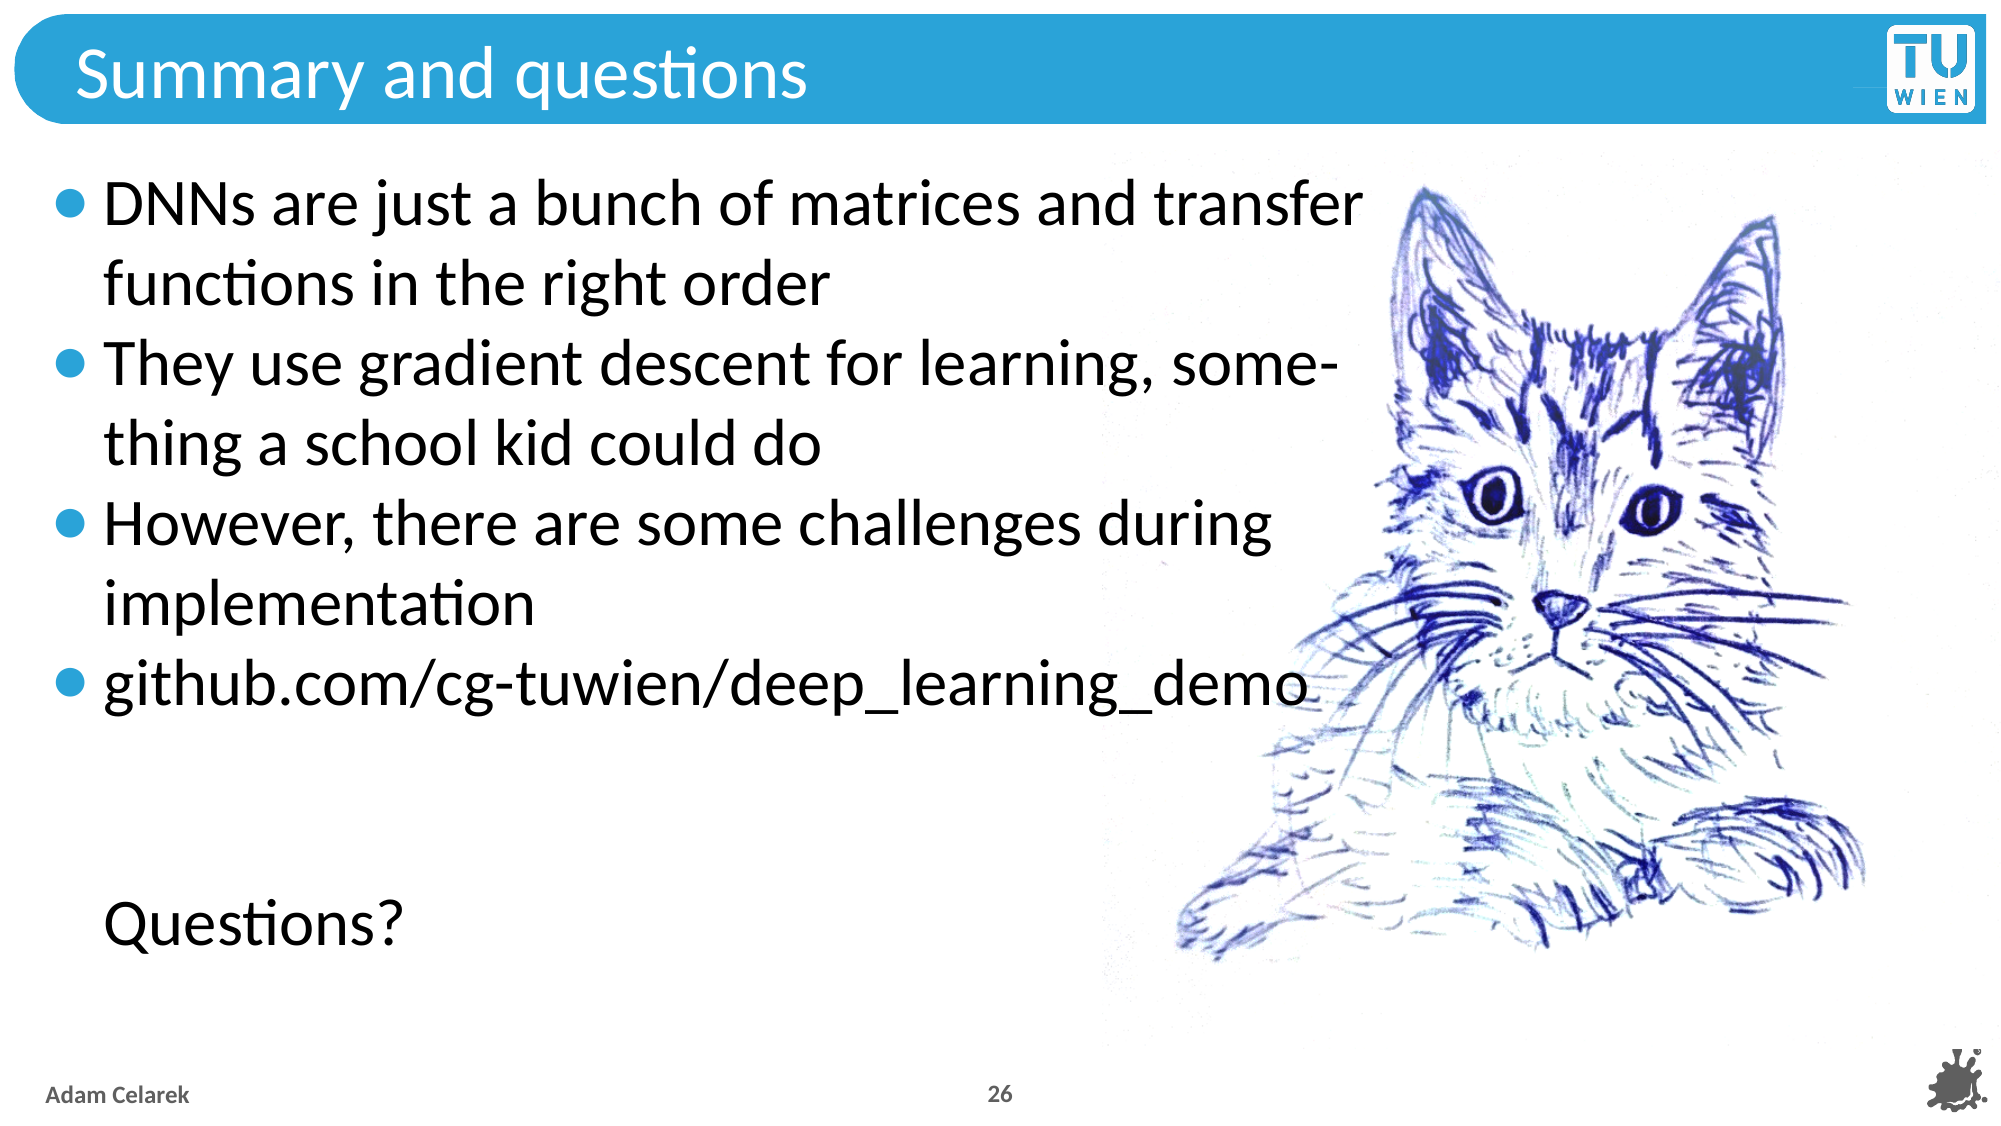

# Summary and questions
DNNs are just a bunch of matrices and transfer
functions in the right order
They use gradient descent for learning, some-
thing a school kid could do
However, there are some challenges during implementation
github.com/cg-tuwien/deep_learning_demo
Questions?
Adam Celarek